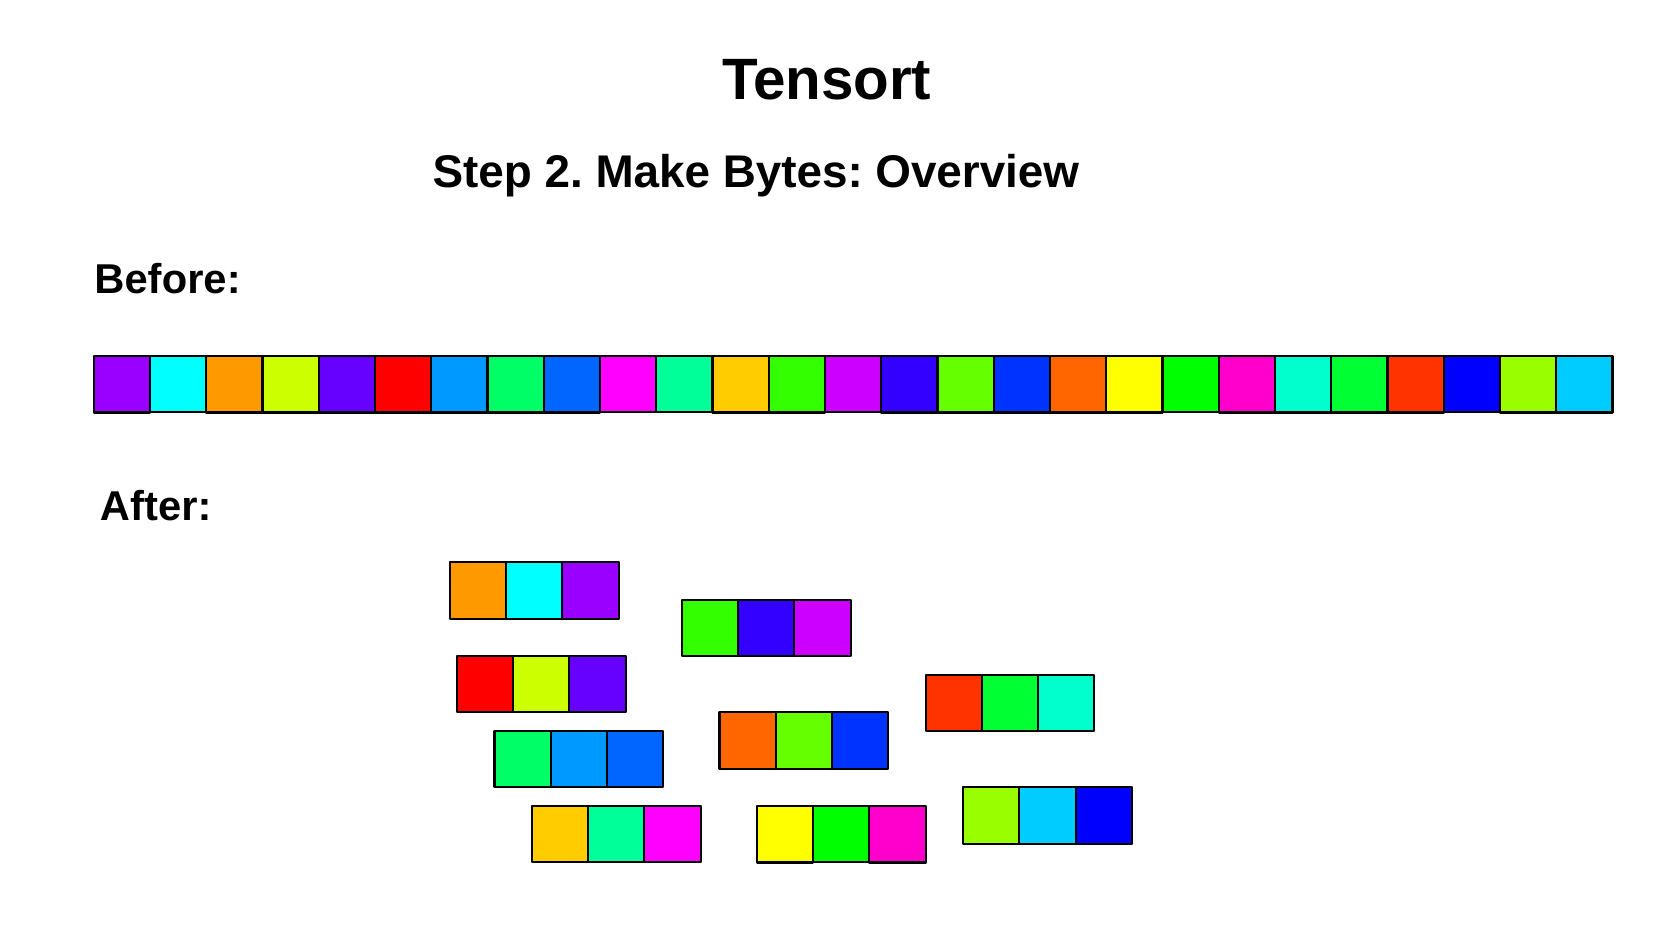

# Tensort
Step 2. Make Bytes: Overview
Before:
After: